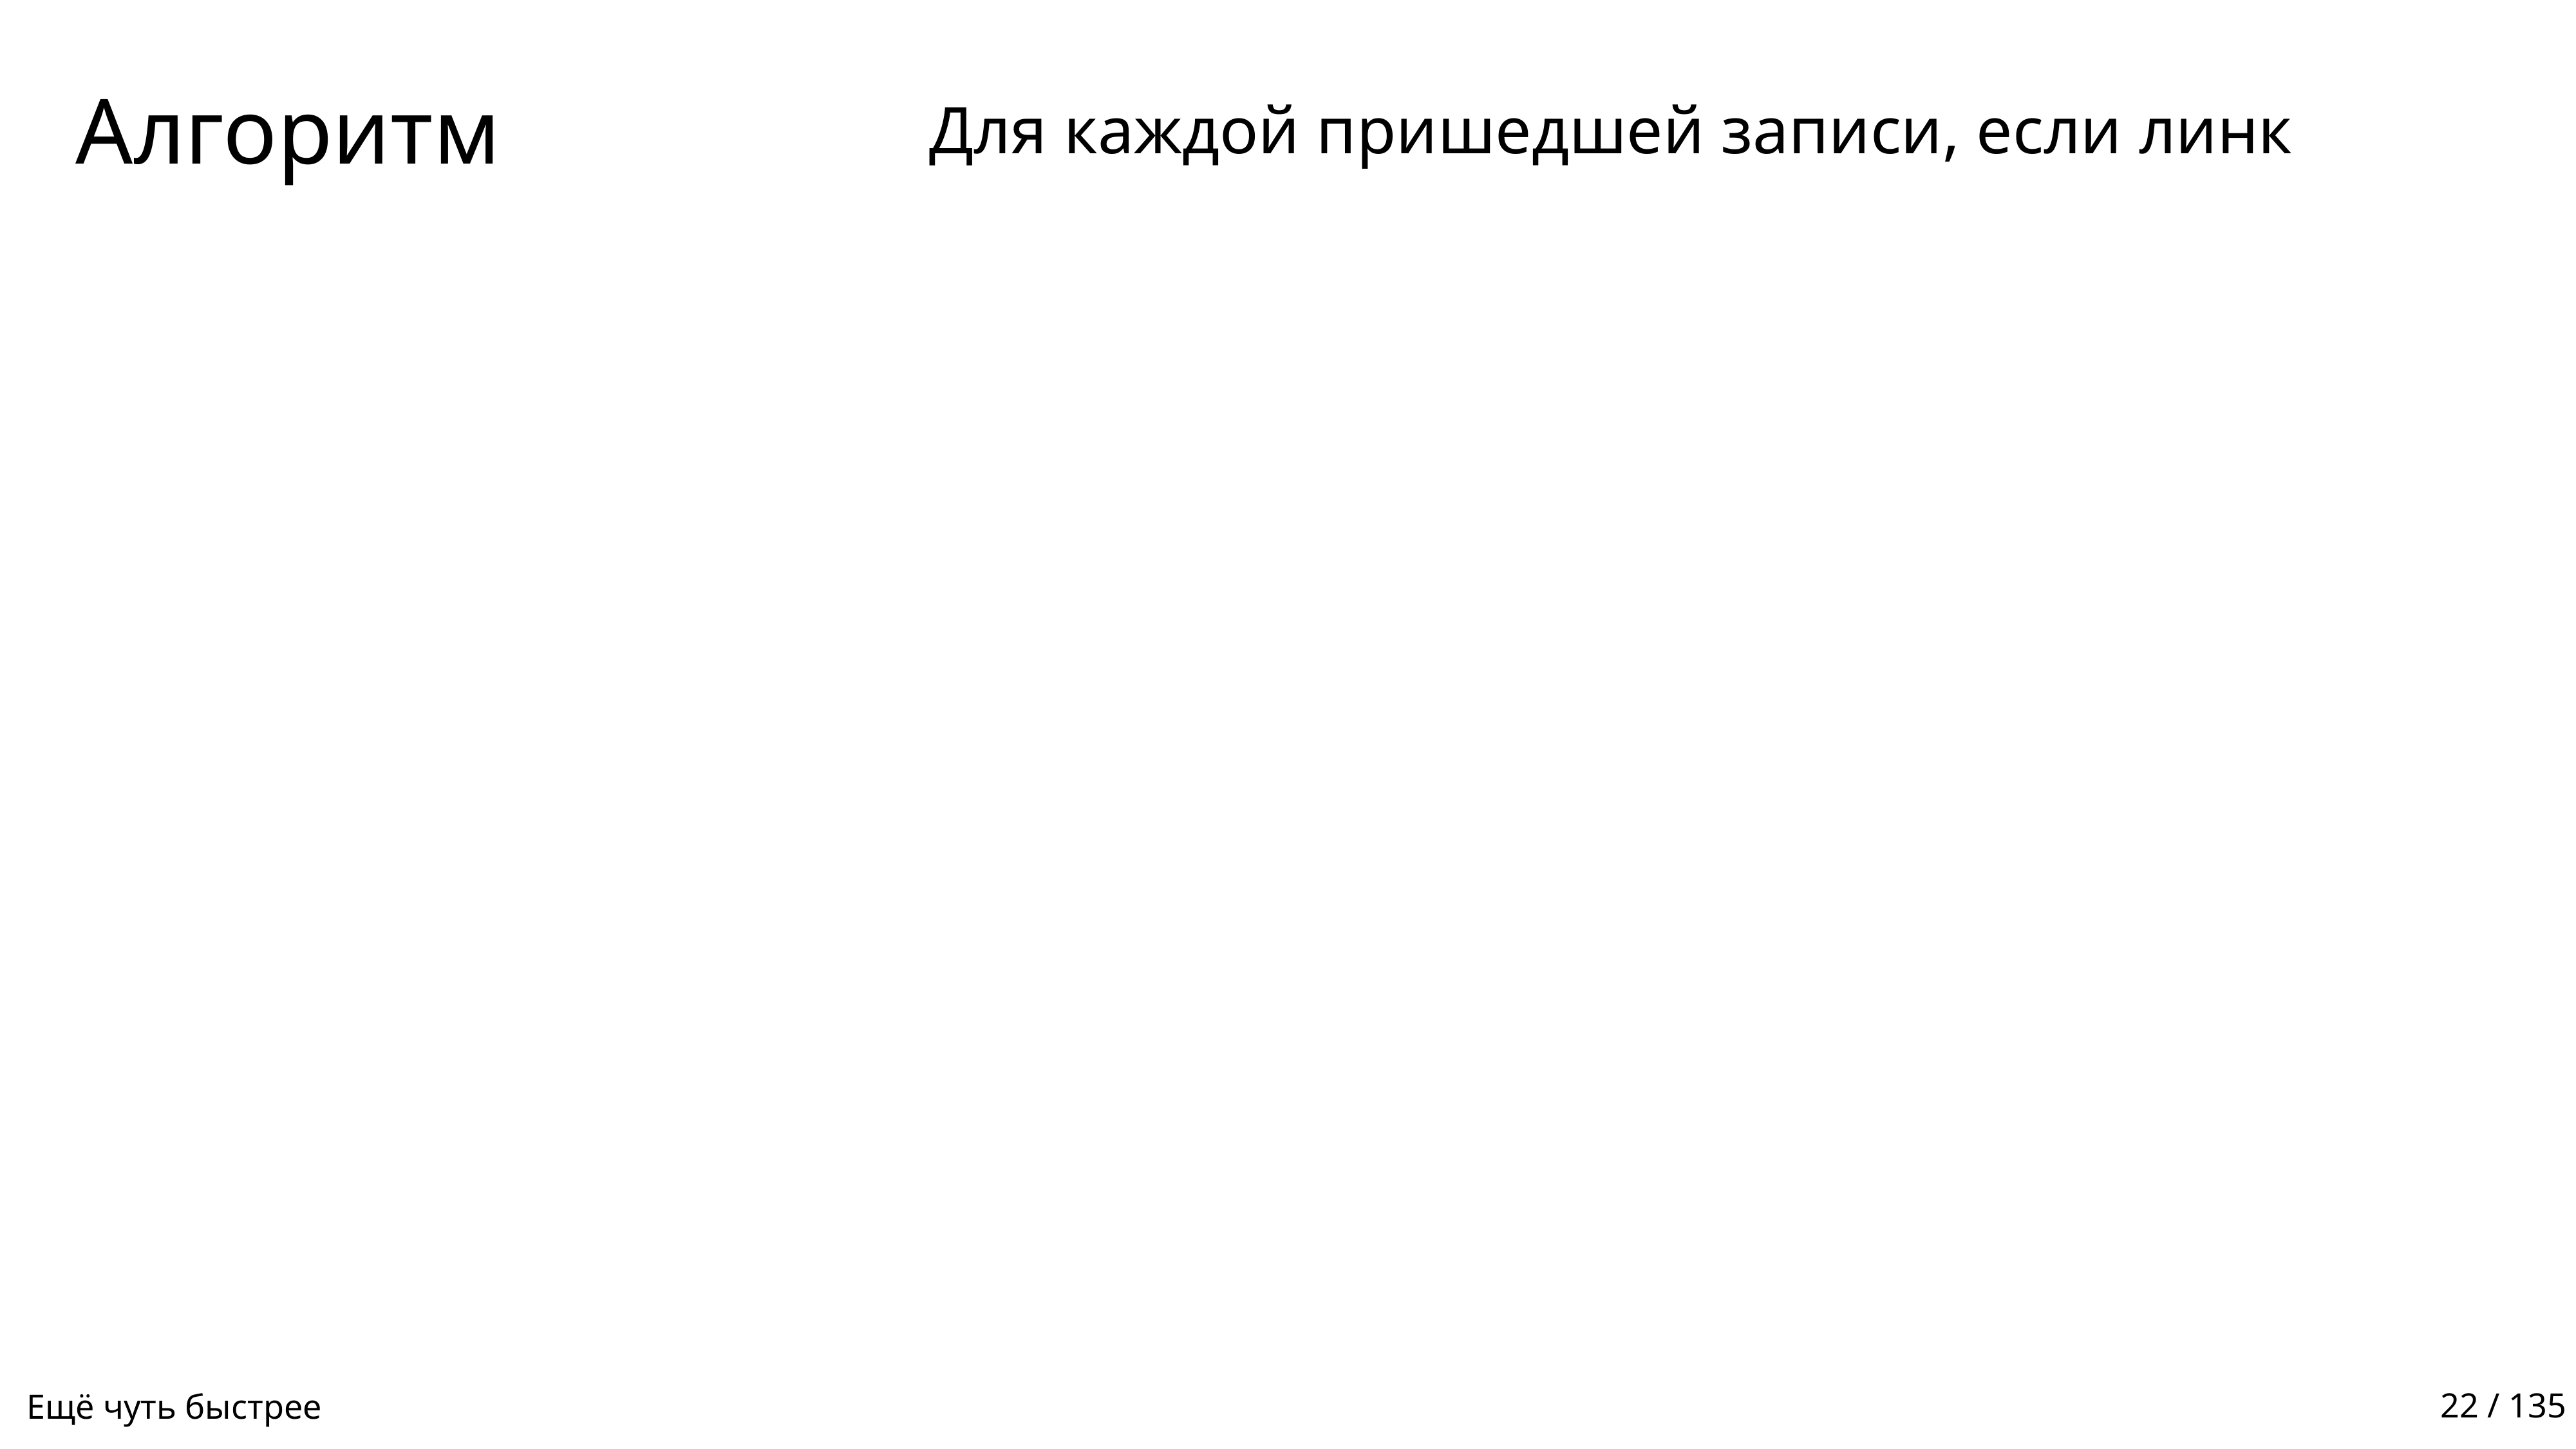

# Алгоритм
Для каждой пришедшей записи, если линк
Ещё чуть быстрее